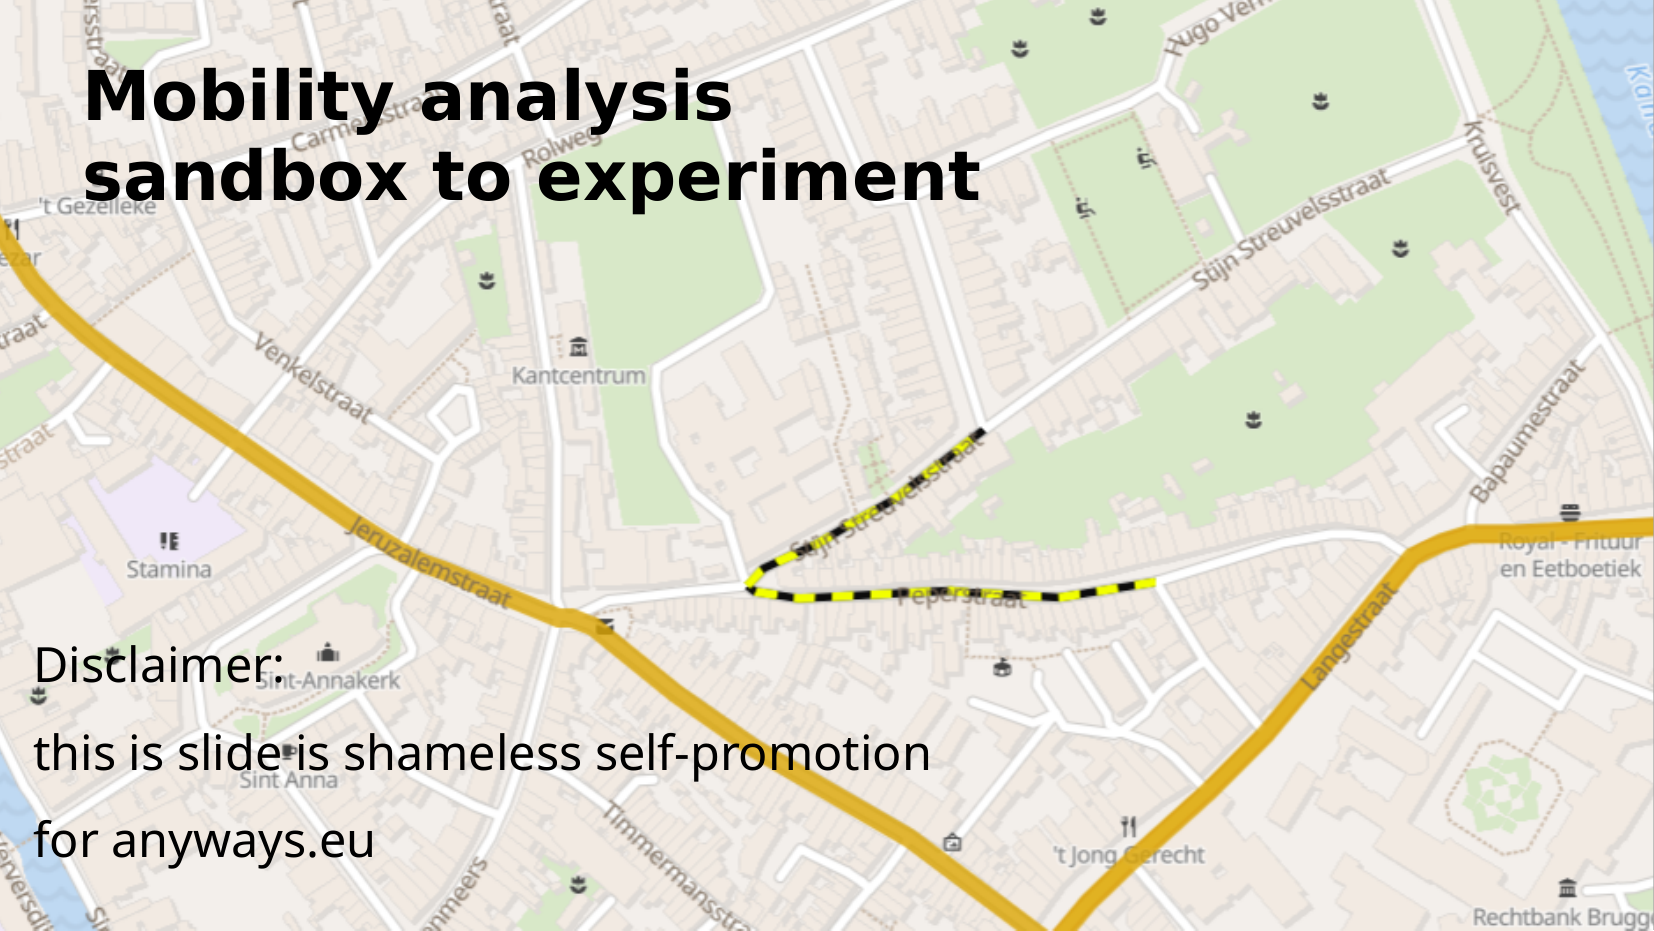

# Mobility analysis sandbox to experiment
Disclaimer:
this is slide is shameless self-promotion
for anyways.eu